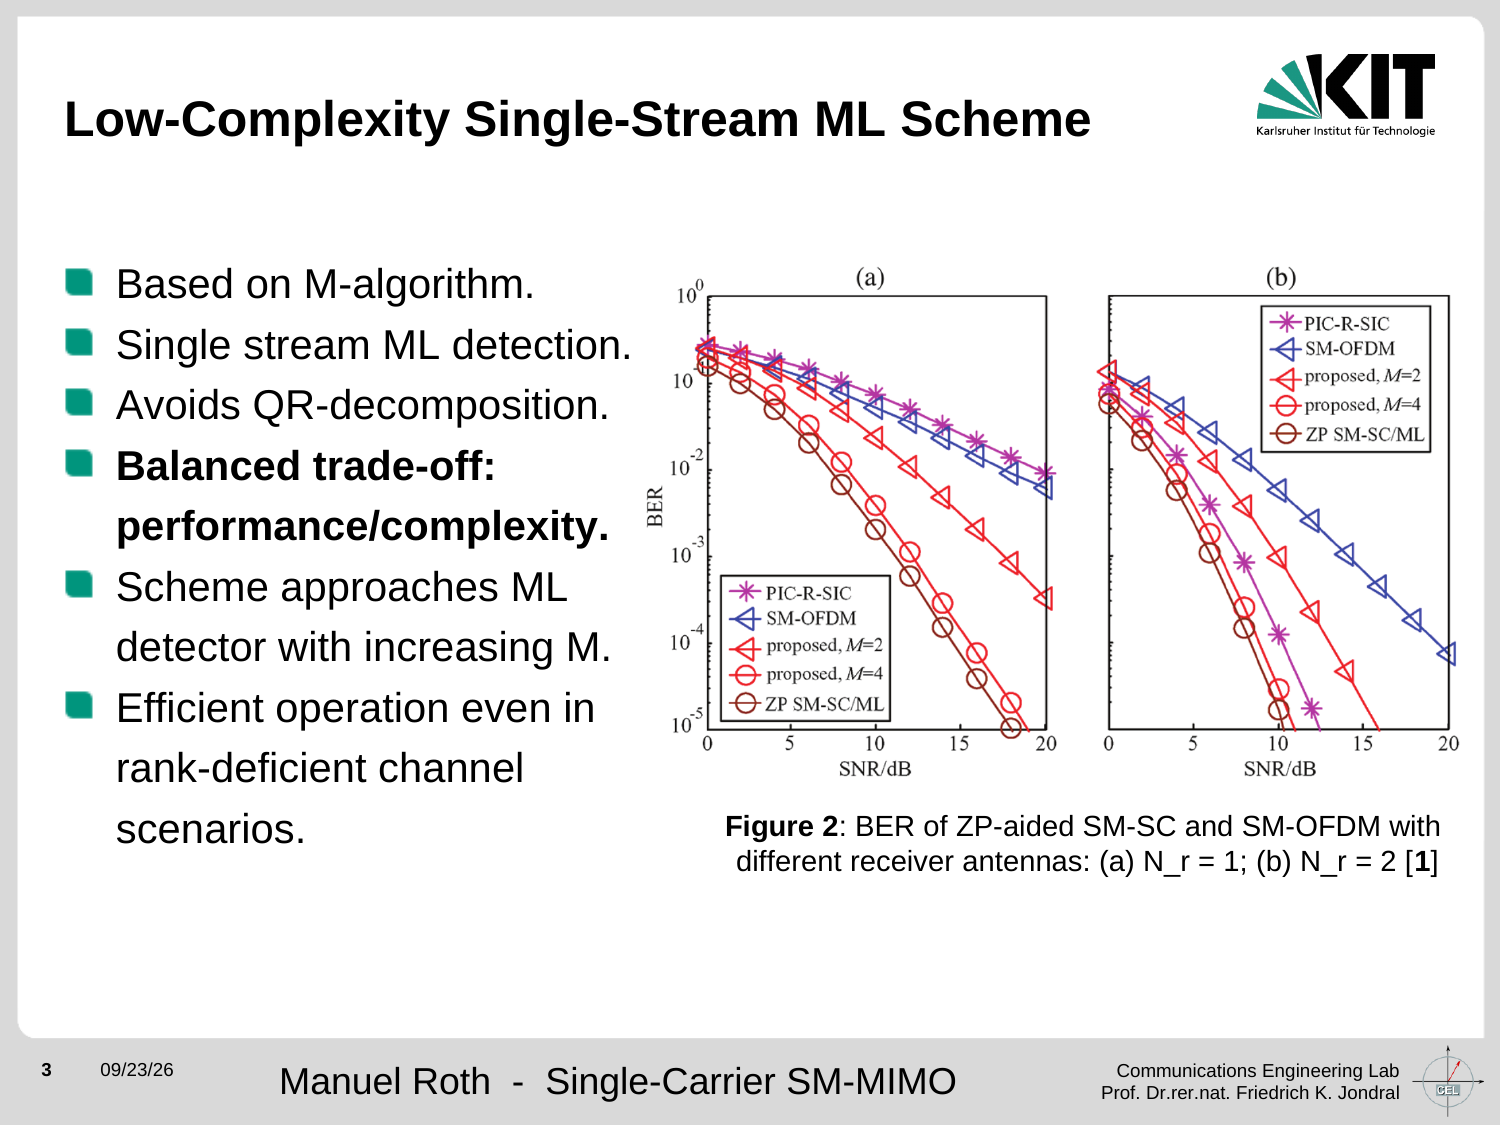

# Low-Complexity Single-Stream ML Scheme
Based on M-algorithm.
Single stream ML detection.
Avoids QR-decomposition.
Balanced trade-off:
performance/complexity.
Scheme approaches ML
detector with increasing M.
Efficient operation even in
rank-deficient channel
scenarios.
Figure 2: BER of ZP-aided SM-SC and SM-OFDM with
different receiver antennas: (a) N_r = 1; (b) N_r = 2 [1]
Manuel Roth - Single-Carrier SM-MIMO